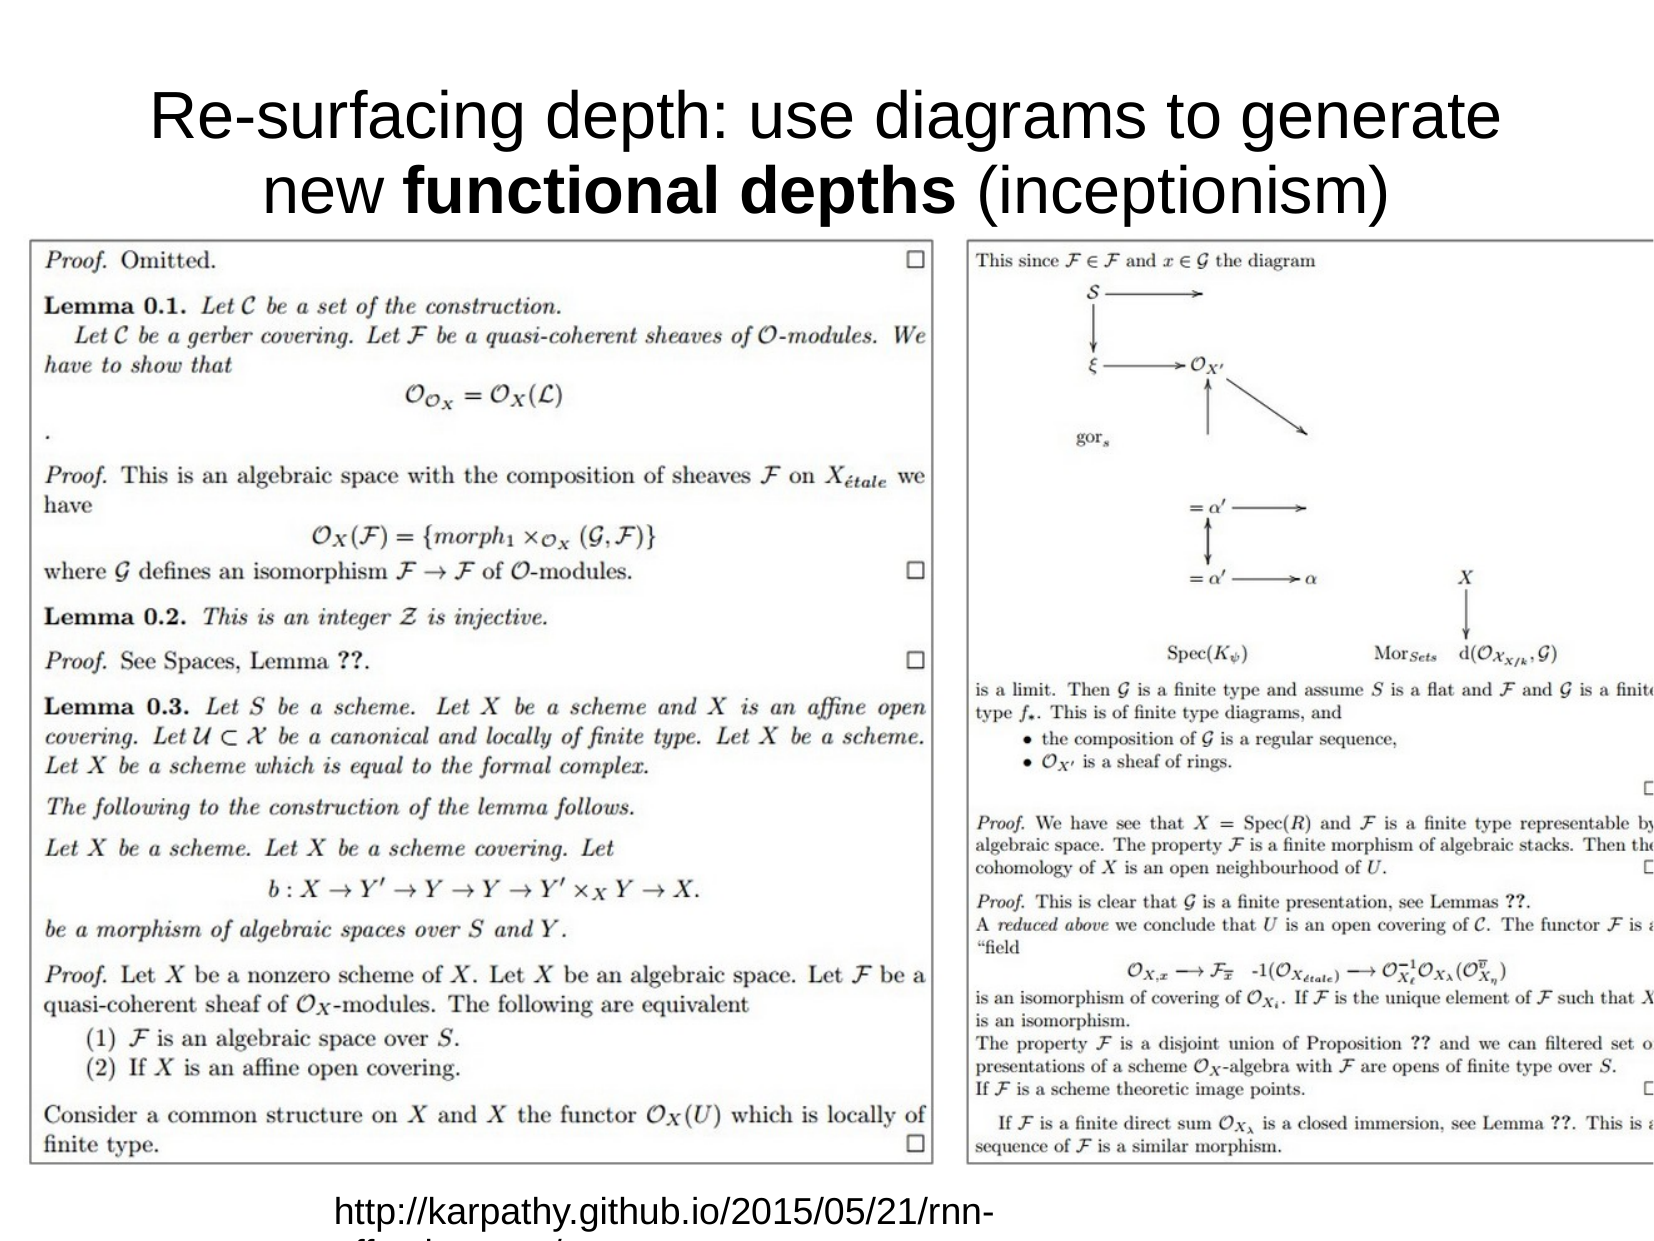

# Re-surfacing depth: use diagrams to generate new functional depths (inceptionism)
http://karpathy.github.io/2015/05/21/rnn-effectiveness/